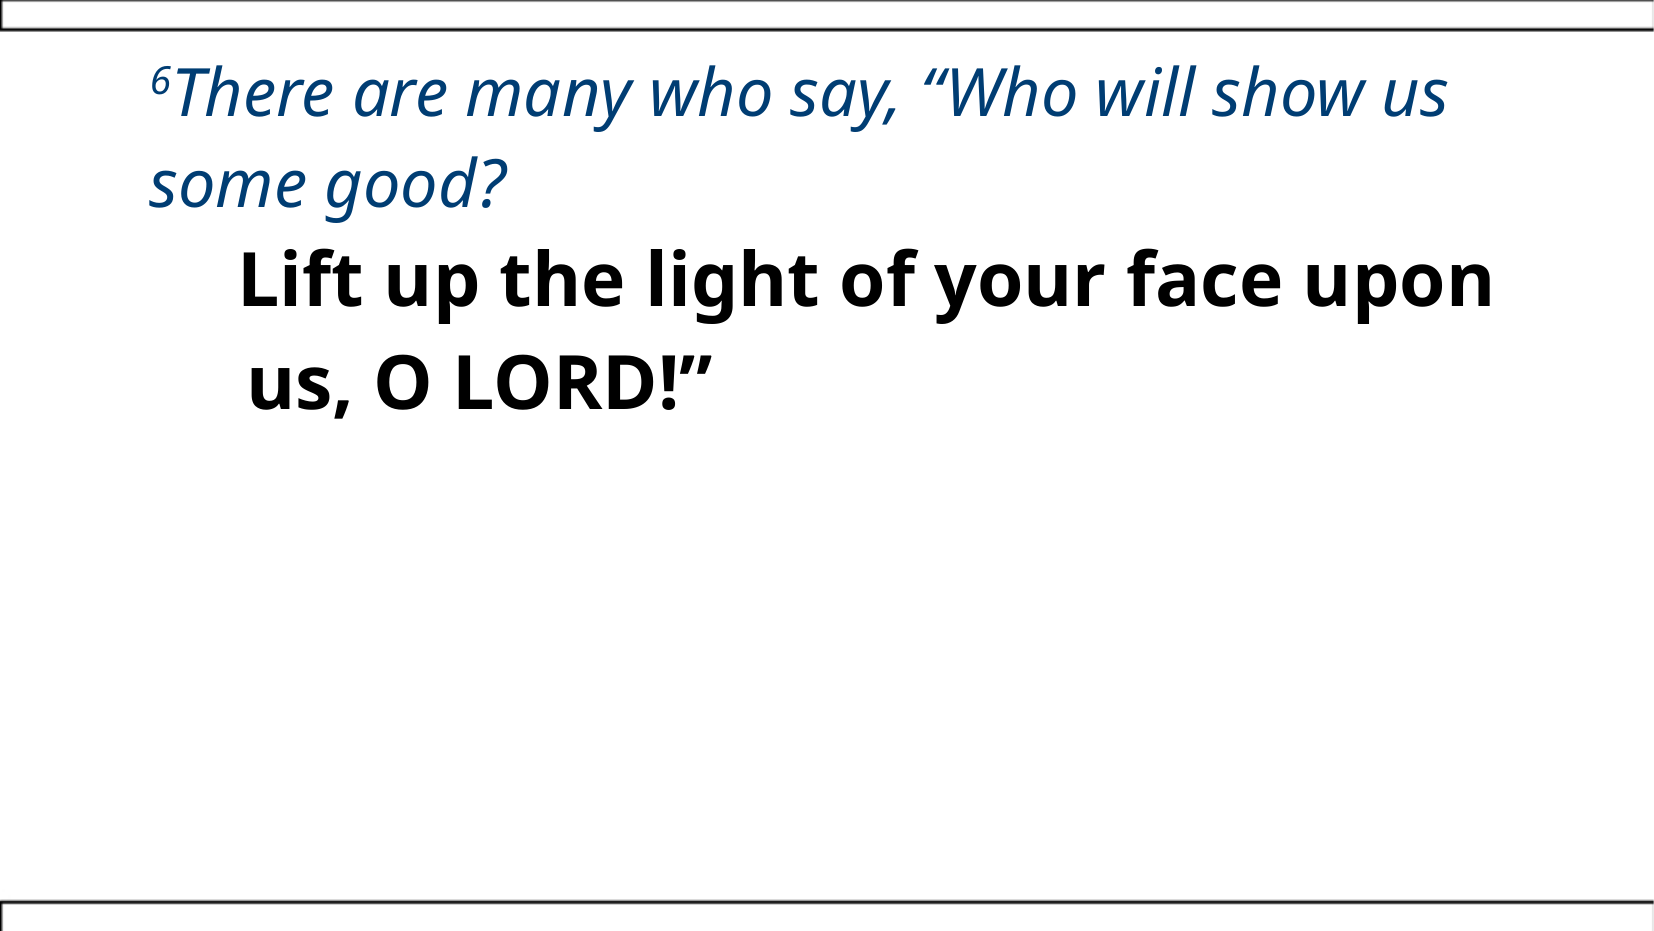

6There are many who say, “Who will show us some good?
 Lift up the light of your face upon
 us, O LORD!”